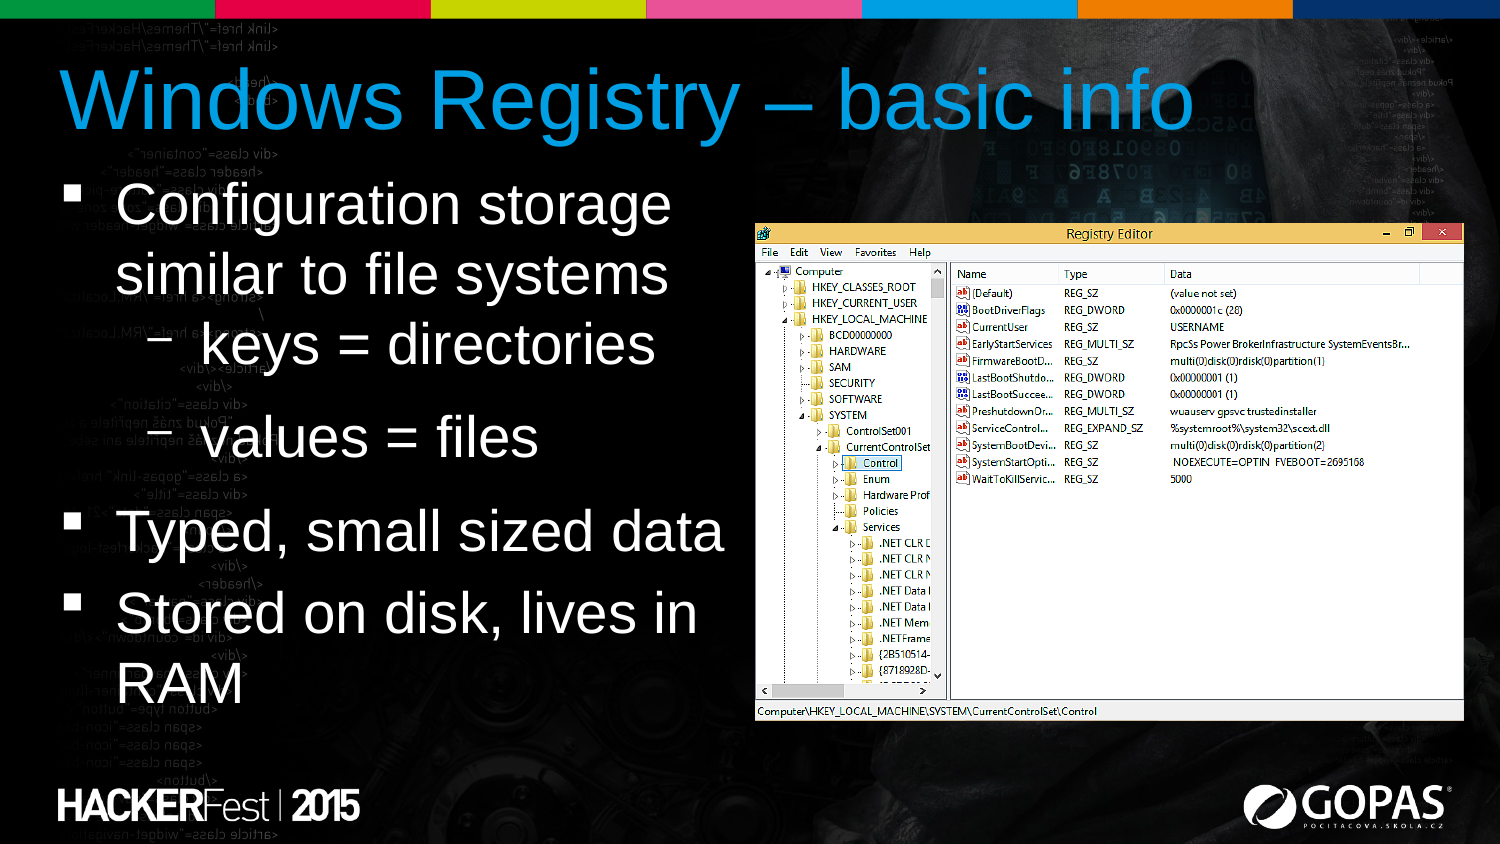

# Windows Registry – basic info
Configuration storage similar to file systems
keys = directories
values = files
Typed, small sized data
Stored on disk, lives in RAM